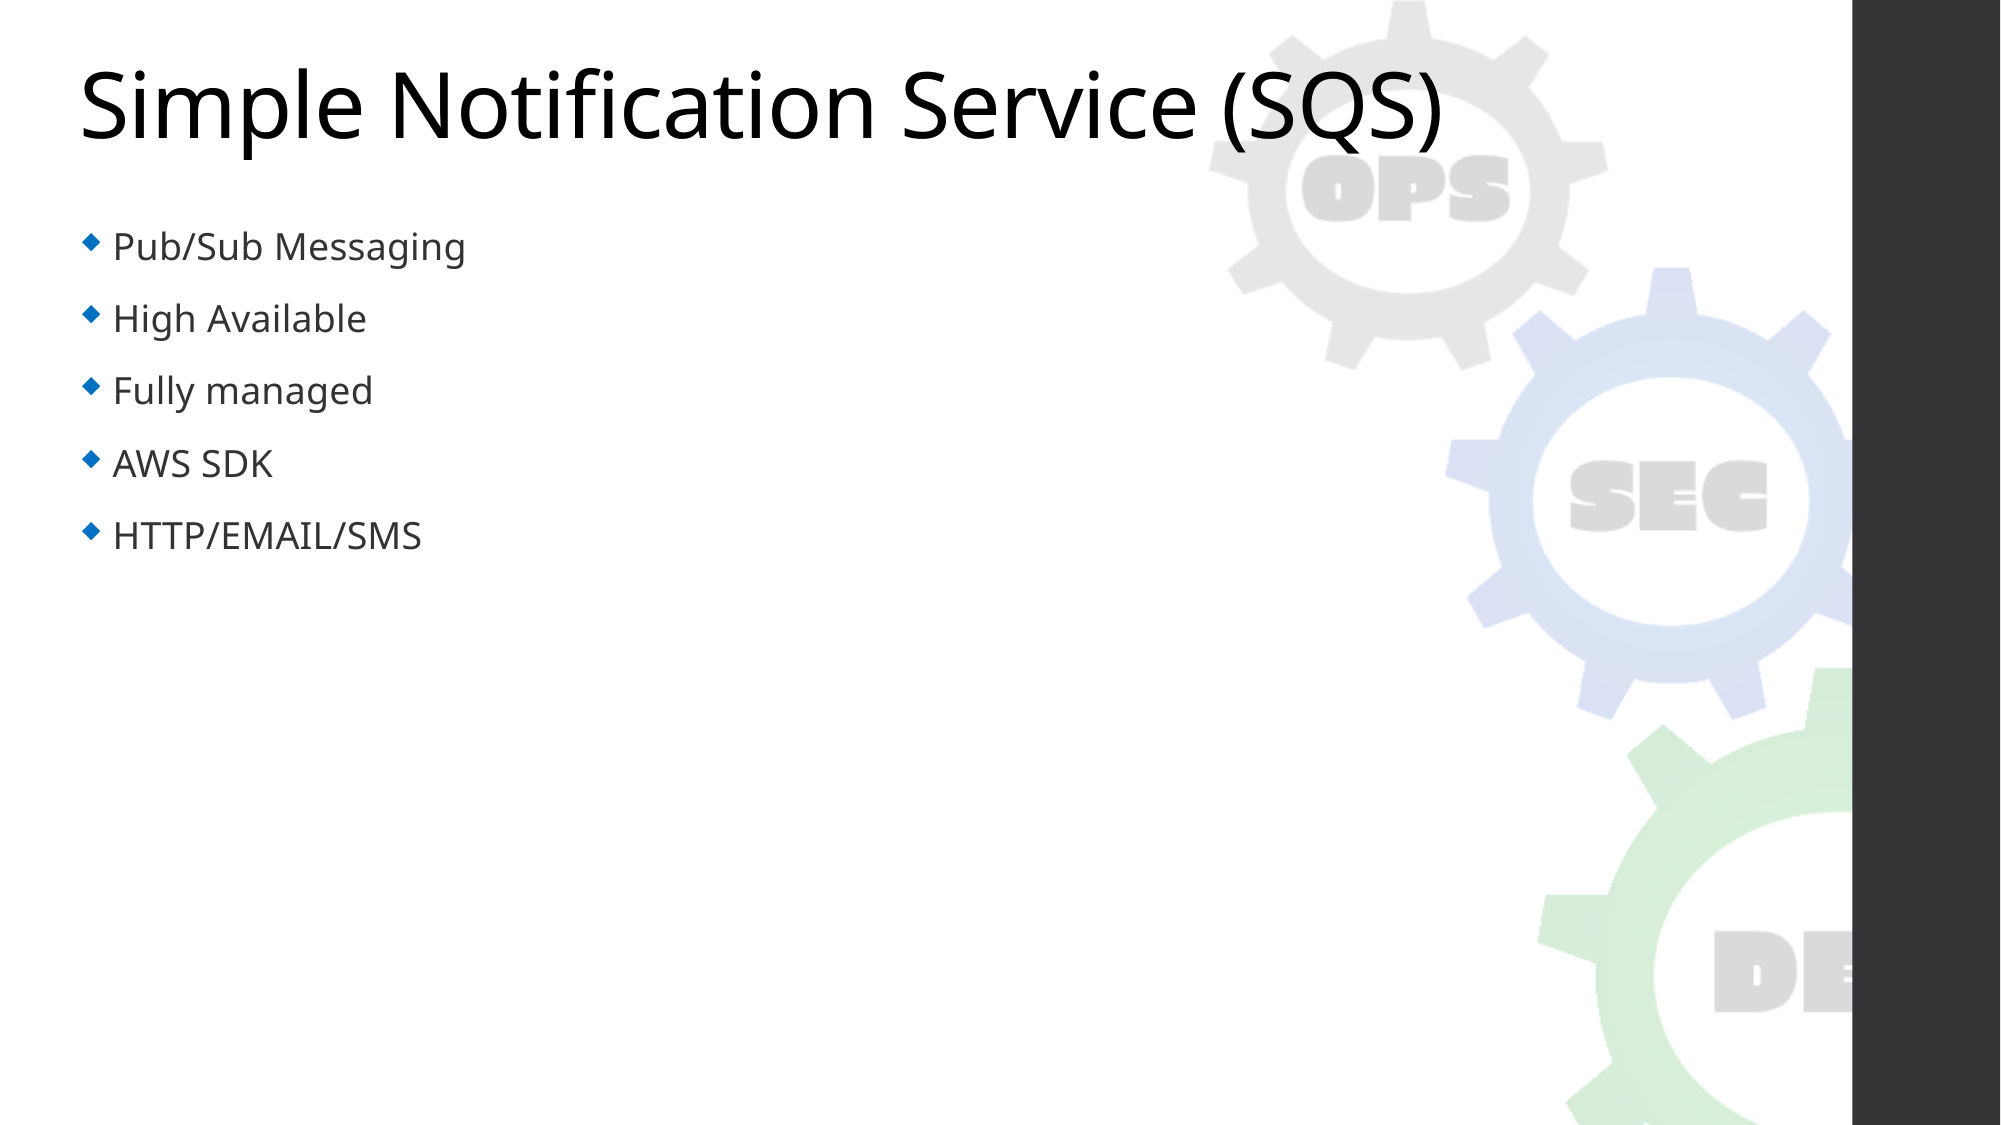

# Simple Notification Service (SQS)
Pub/Sub Messaging
High Available
Fully managed
AWS SDK
HTTP/EMAIL/SMS